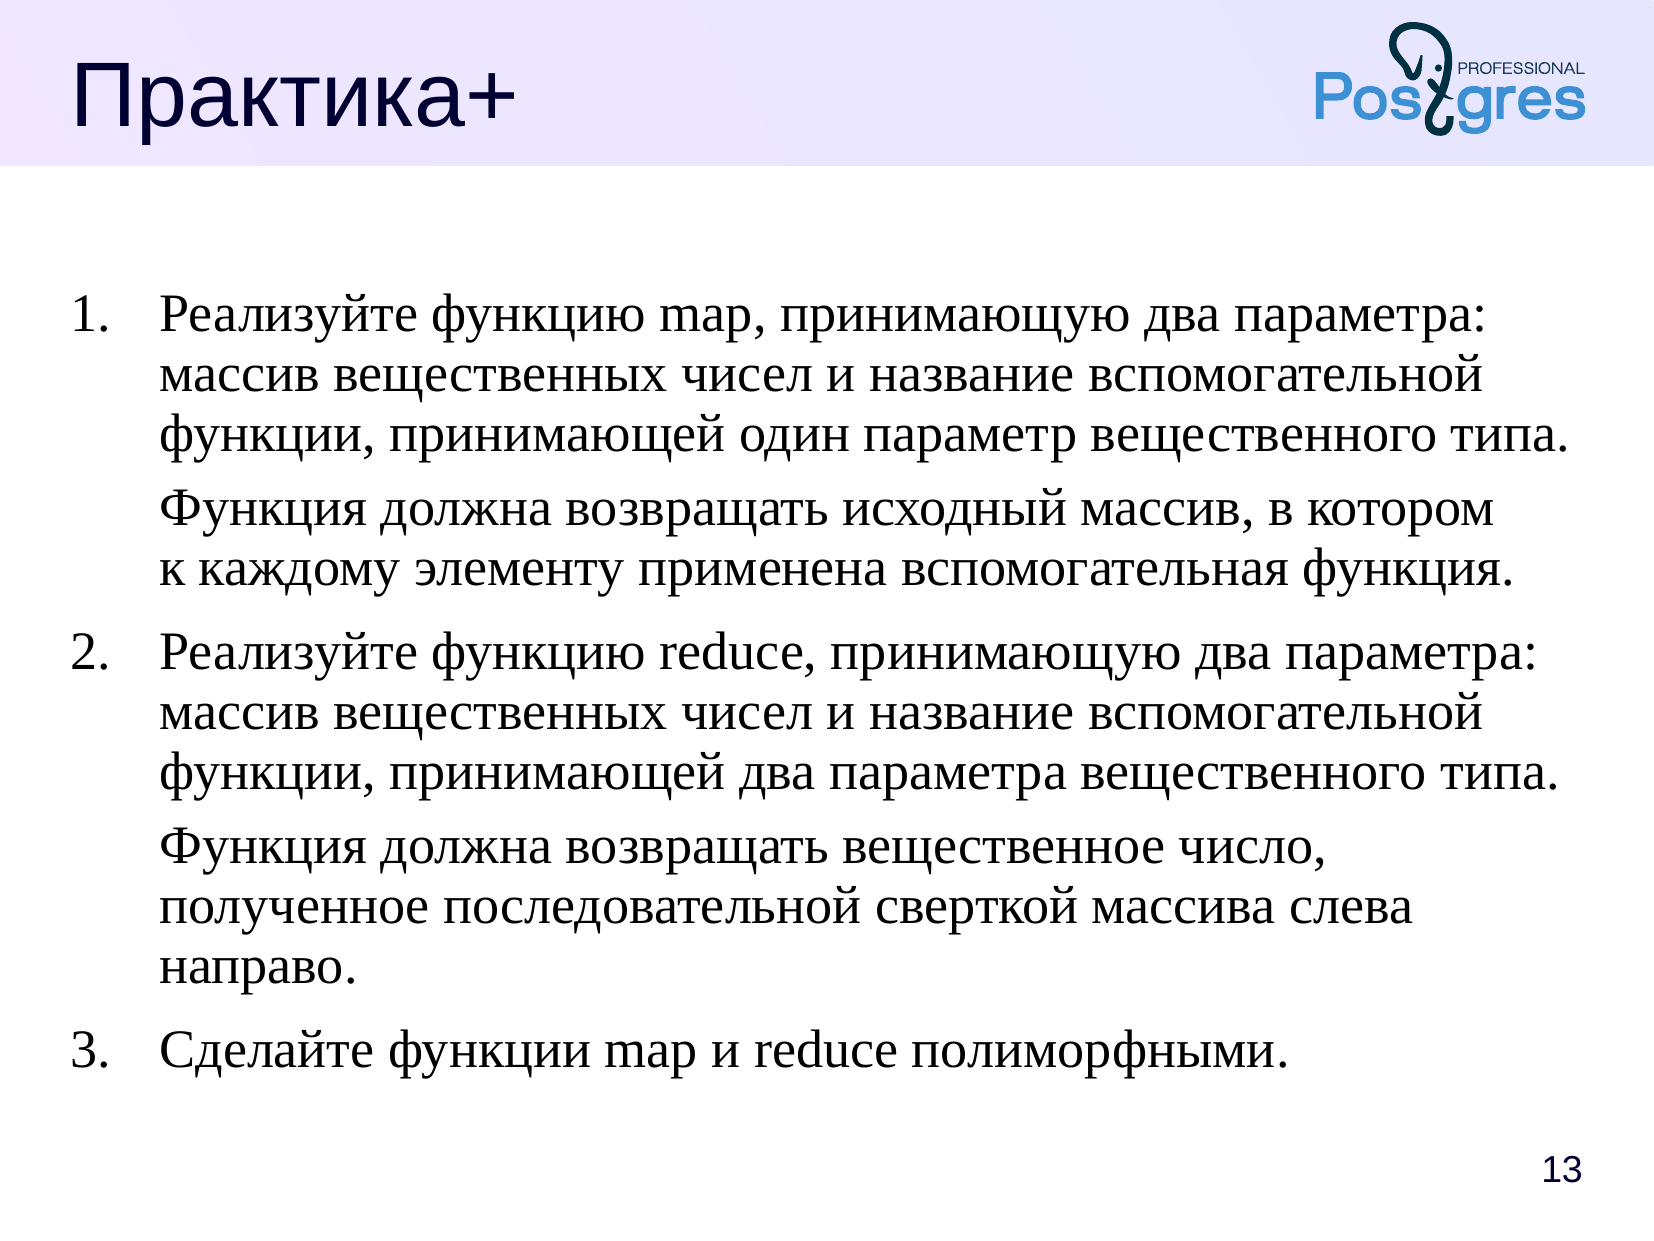

# Практика+
Реализуйте функцию map, принимающую два параметра:
массив вещественных чисел и название вспомогательной функции, принимающей один параметр вещественного типа.
Функция должна возвращать исходный массив, в котором
к каждому элементу применена вспомогательная функция.
Реализуйте функцию reduce, принимающую два параметра:
массив вещественных чисел и название вспомогательной функции, принимающей два параметра вещественного типа.
Функция должна возвращать вещественное число, полученное последовательной сверткой массива слева направо.
Сделайте функции map и reduce полиморфными.